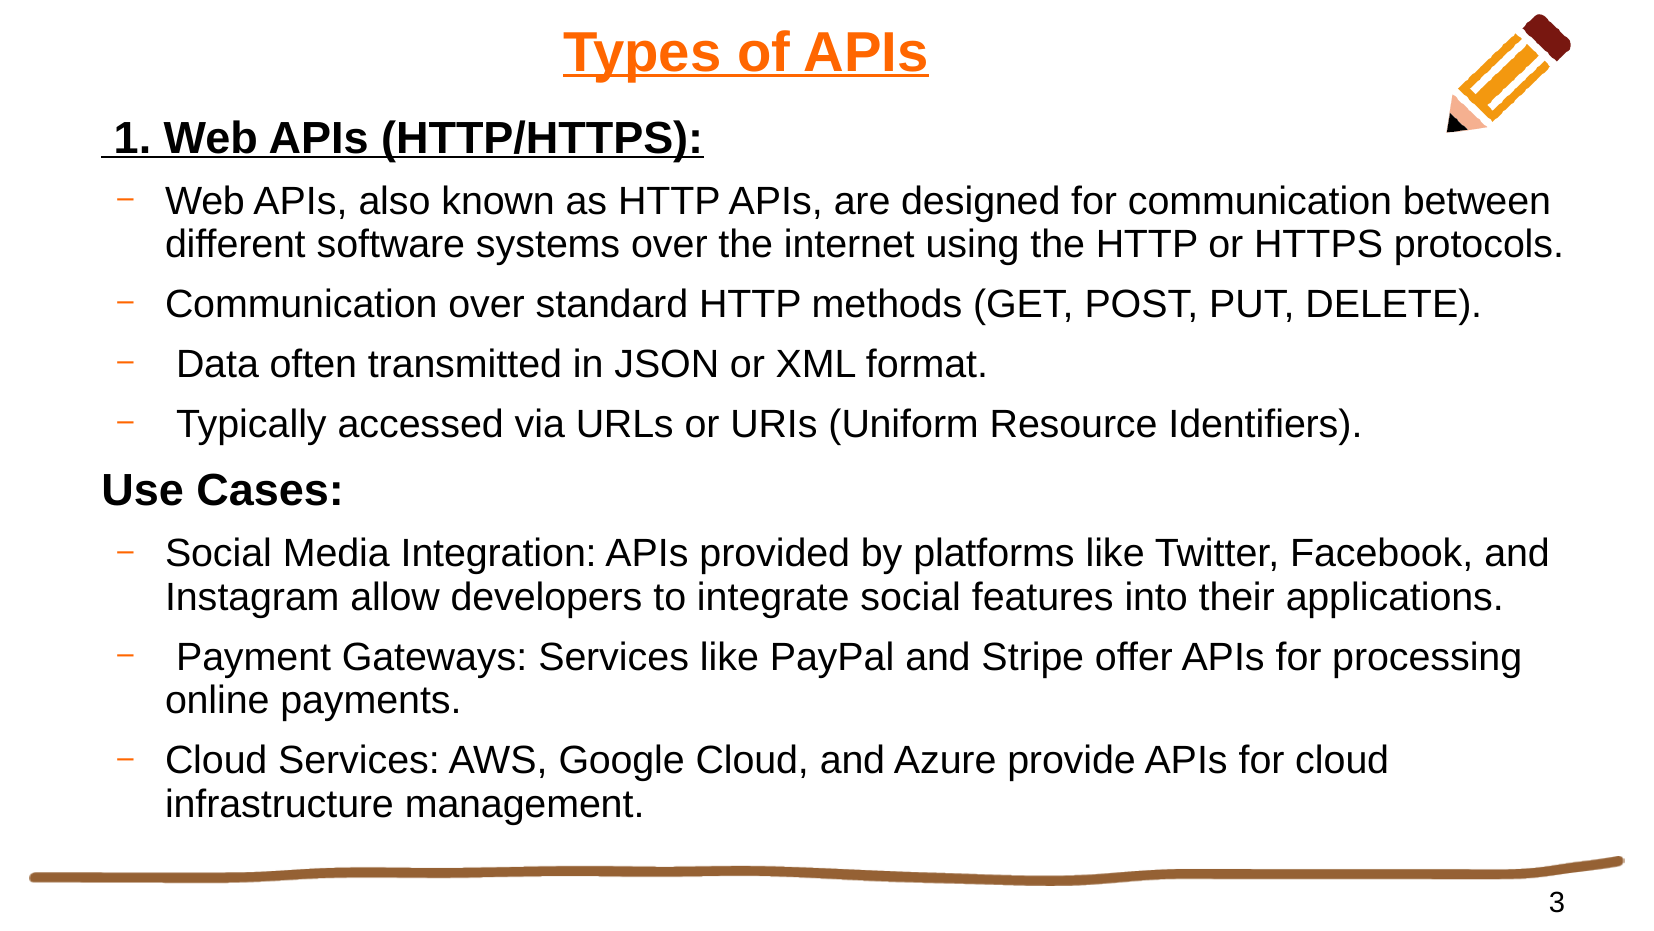

# Types of APIs
 1. Web APIs (HTTP/HTTPS):
Web APIs, also known as HTTP APIs, are designed for communication between different software systems over the internet using the HTTP or HTTPS protocols.
Communication over standard HTTP methods (GET, POST, PUT, DELETE).
 Data often transmitted in JSON or XML format.
 Typically accessed via URLs or URIs (Uniform Resource Identifiers).
Use Cases:
Social Media Integration: APIs provided by platforms like Twitter, Facebook, and Instagram allow developers to integrate social features into their applications.
 Payment Gateways: Services like PayPal and Stripe offer APIs for processing online payments.
Cloud Services: AWS, Google Cloud, and Azure provide APIs for cloud infrastructure management.
3